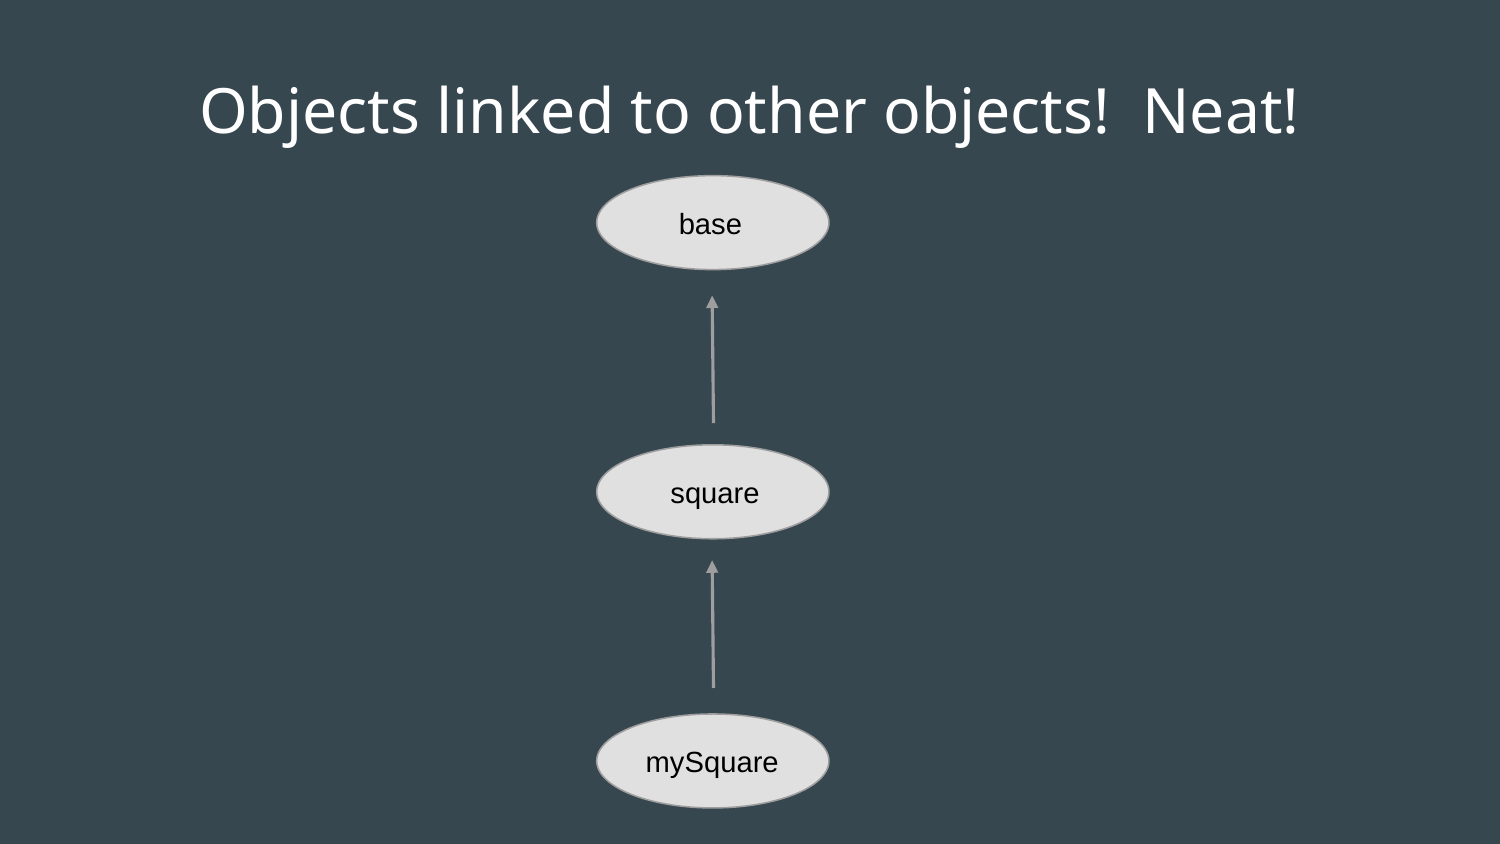

# Objects linked to other objects! Neat!
 base
 square
mySquare